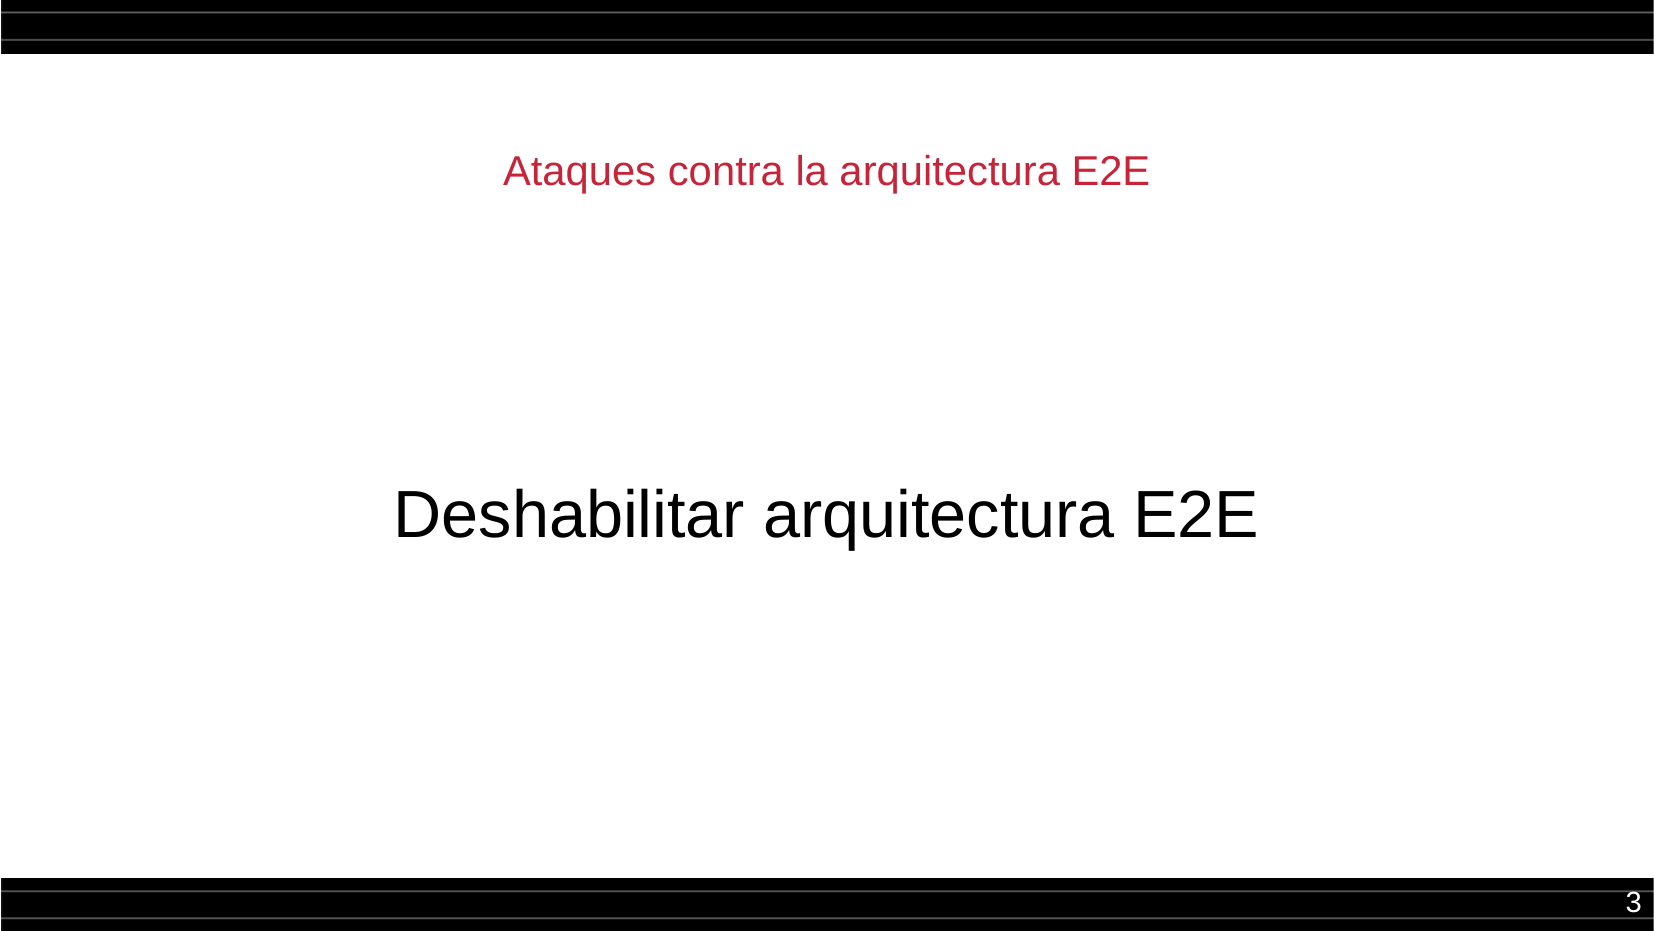

# Ataques contra la arquitectura E2E
Deshabilitar arquitectura E2E